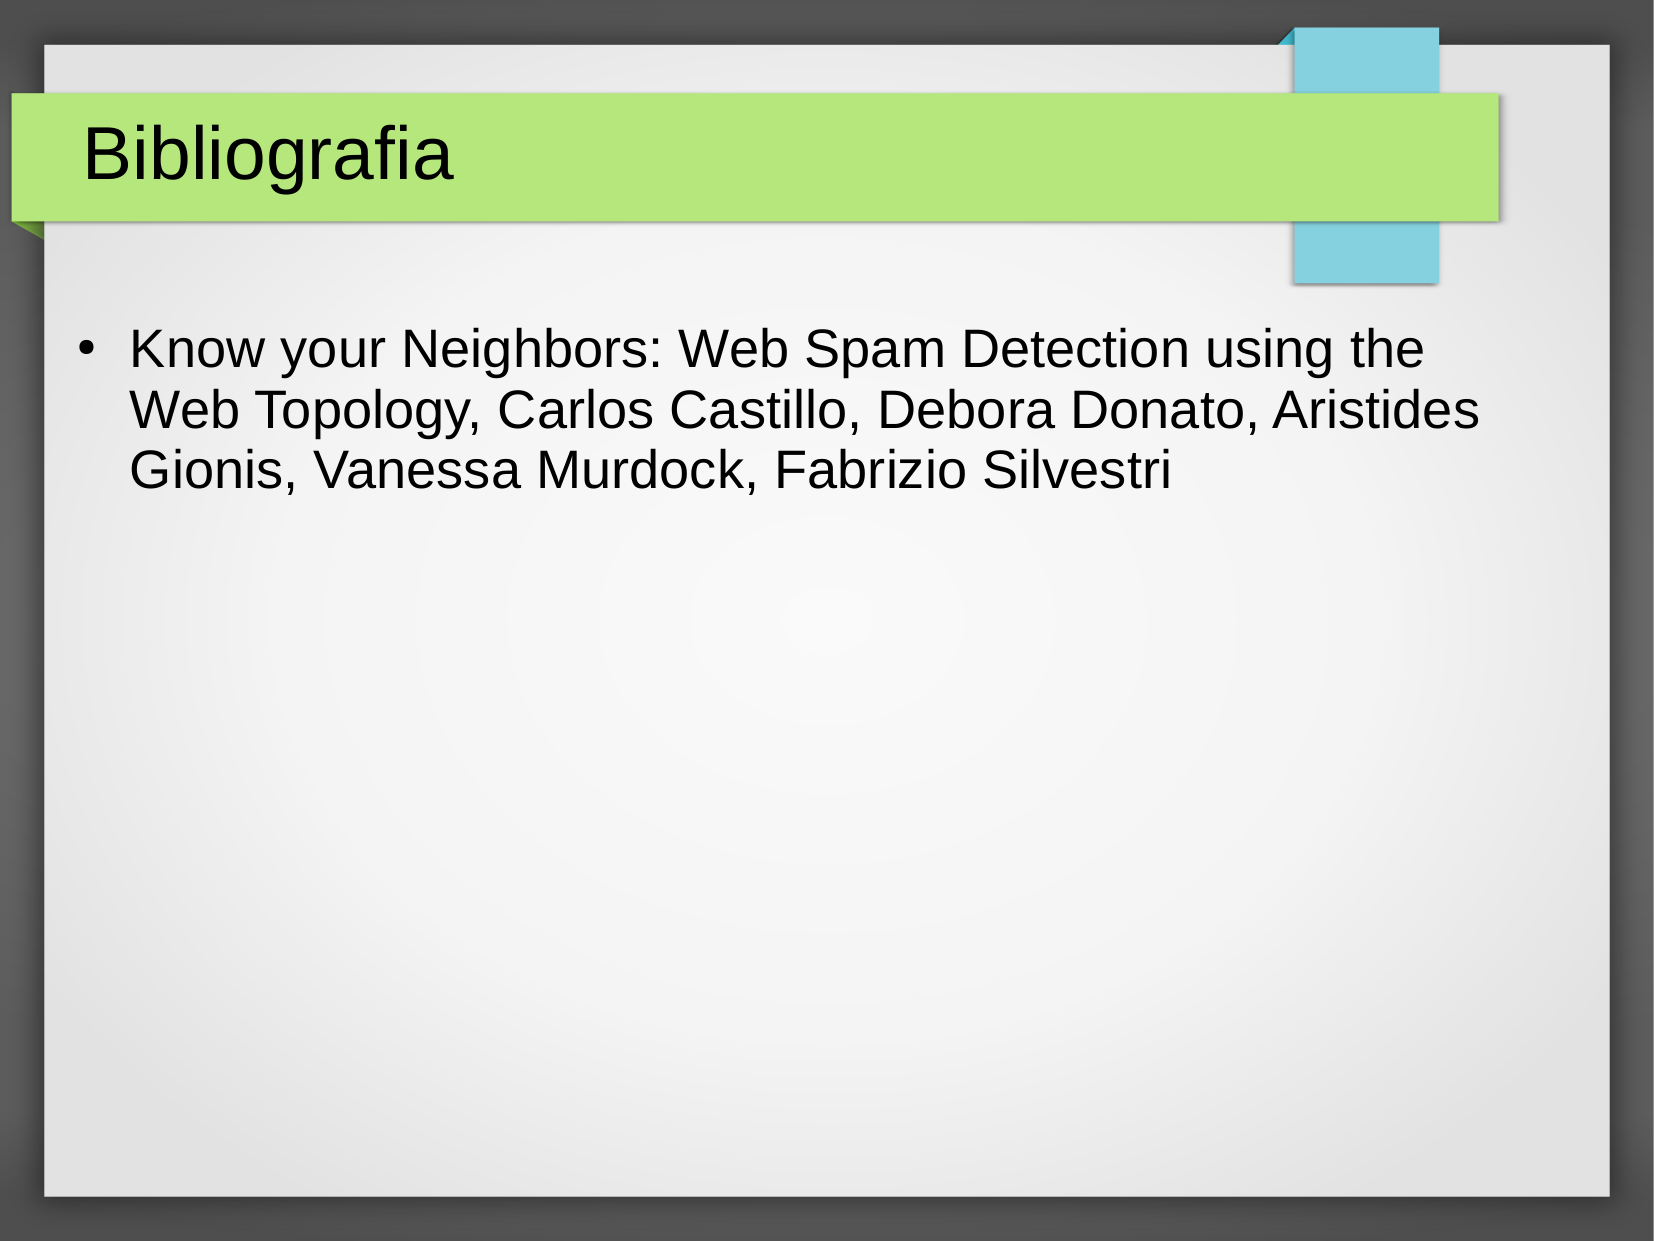

# Bibliografia
Know your Neighbors: Web Spam Detection using the Web Topology, Carlos Castillo, Debora Donato, Aristides Gionis, Vanessa Murdock, Fabrizio Silvestri